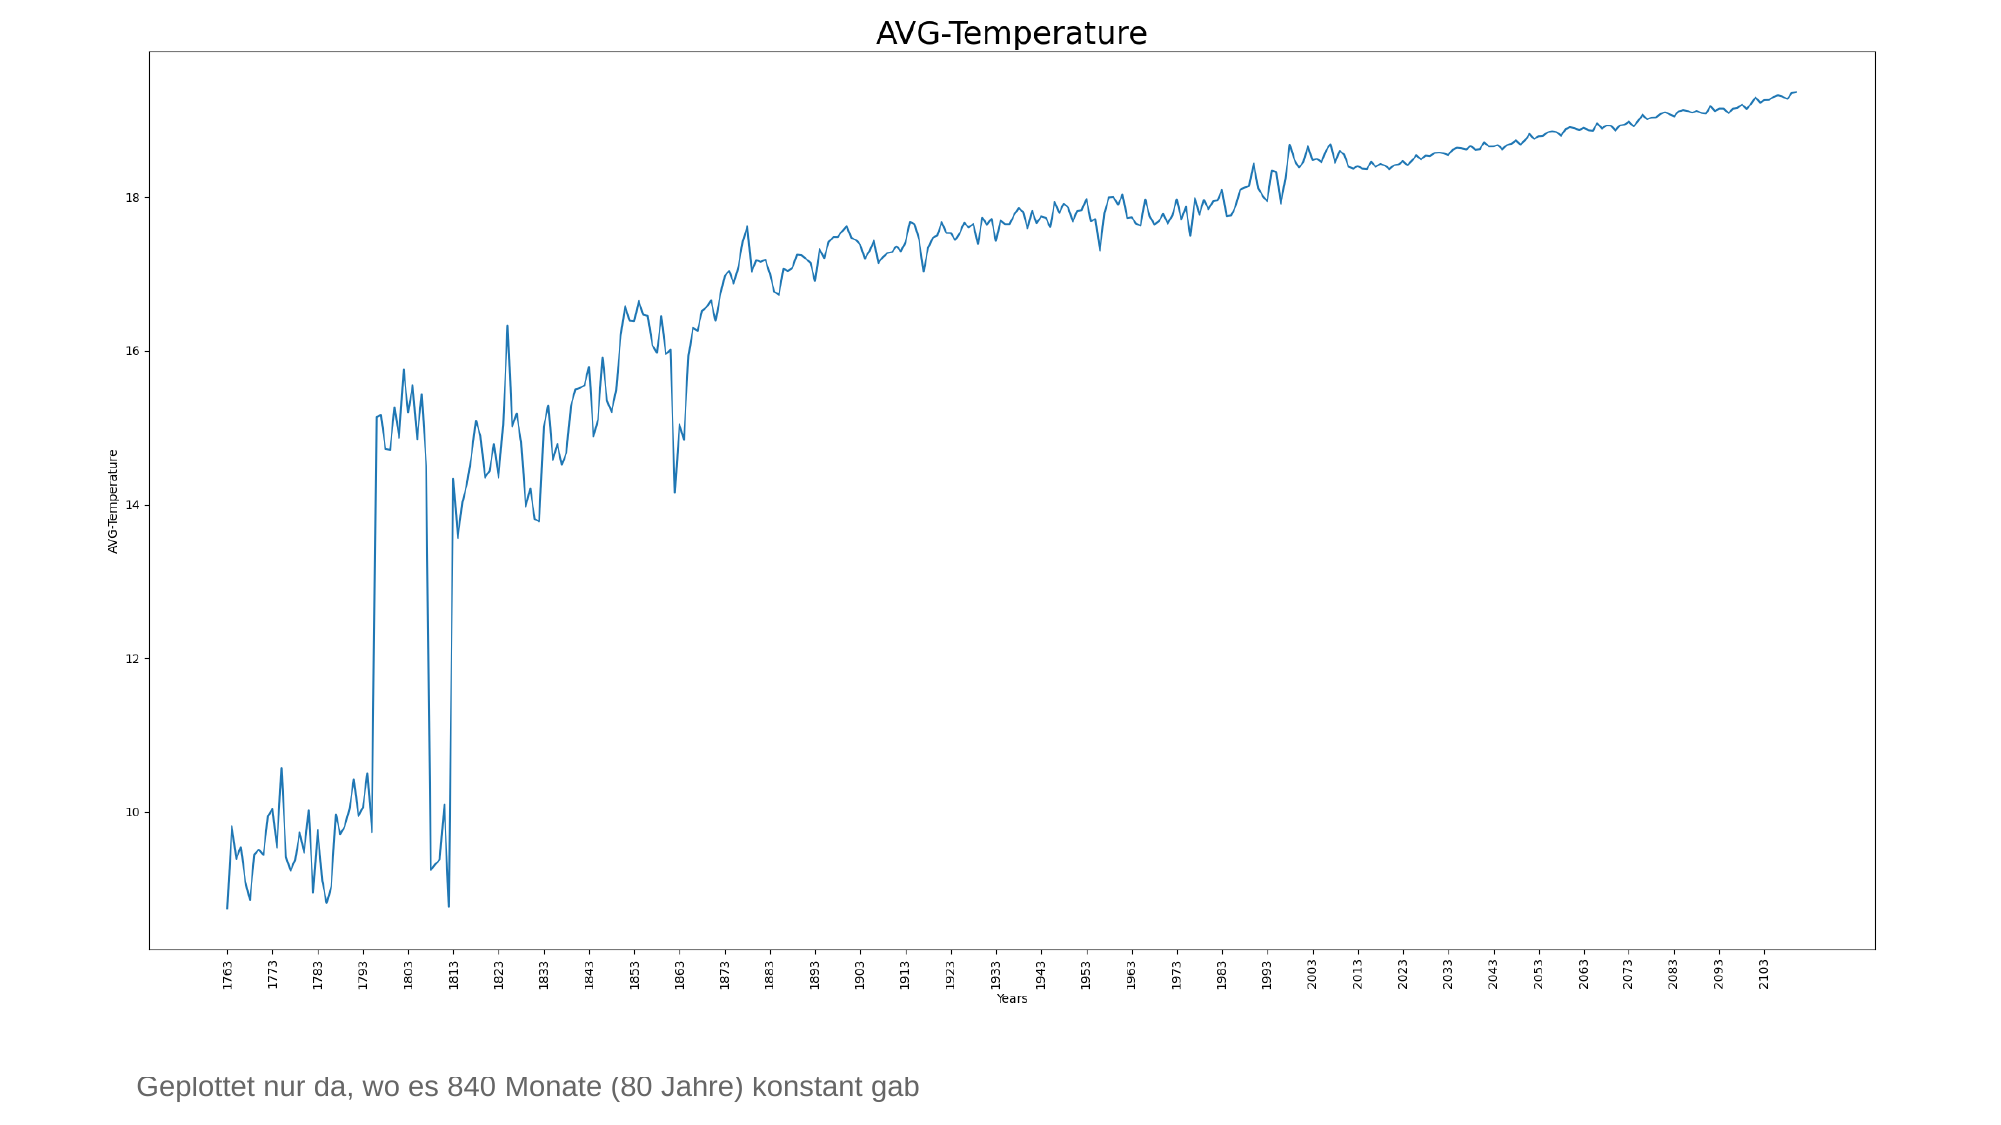

Geplottet nur da, wo es 840 Monate (80 Jahre) konstant gab